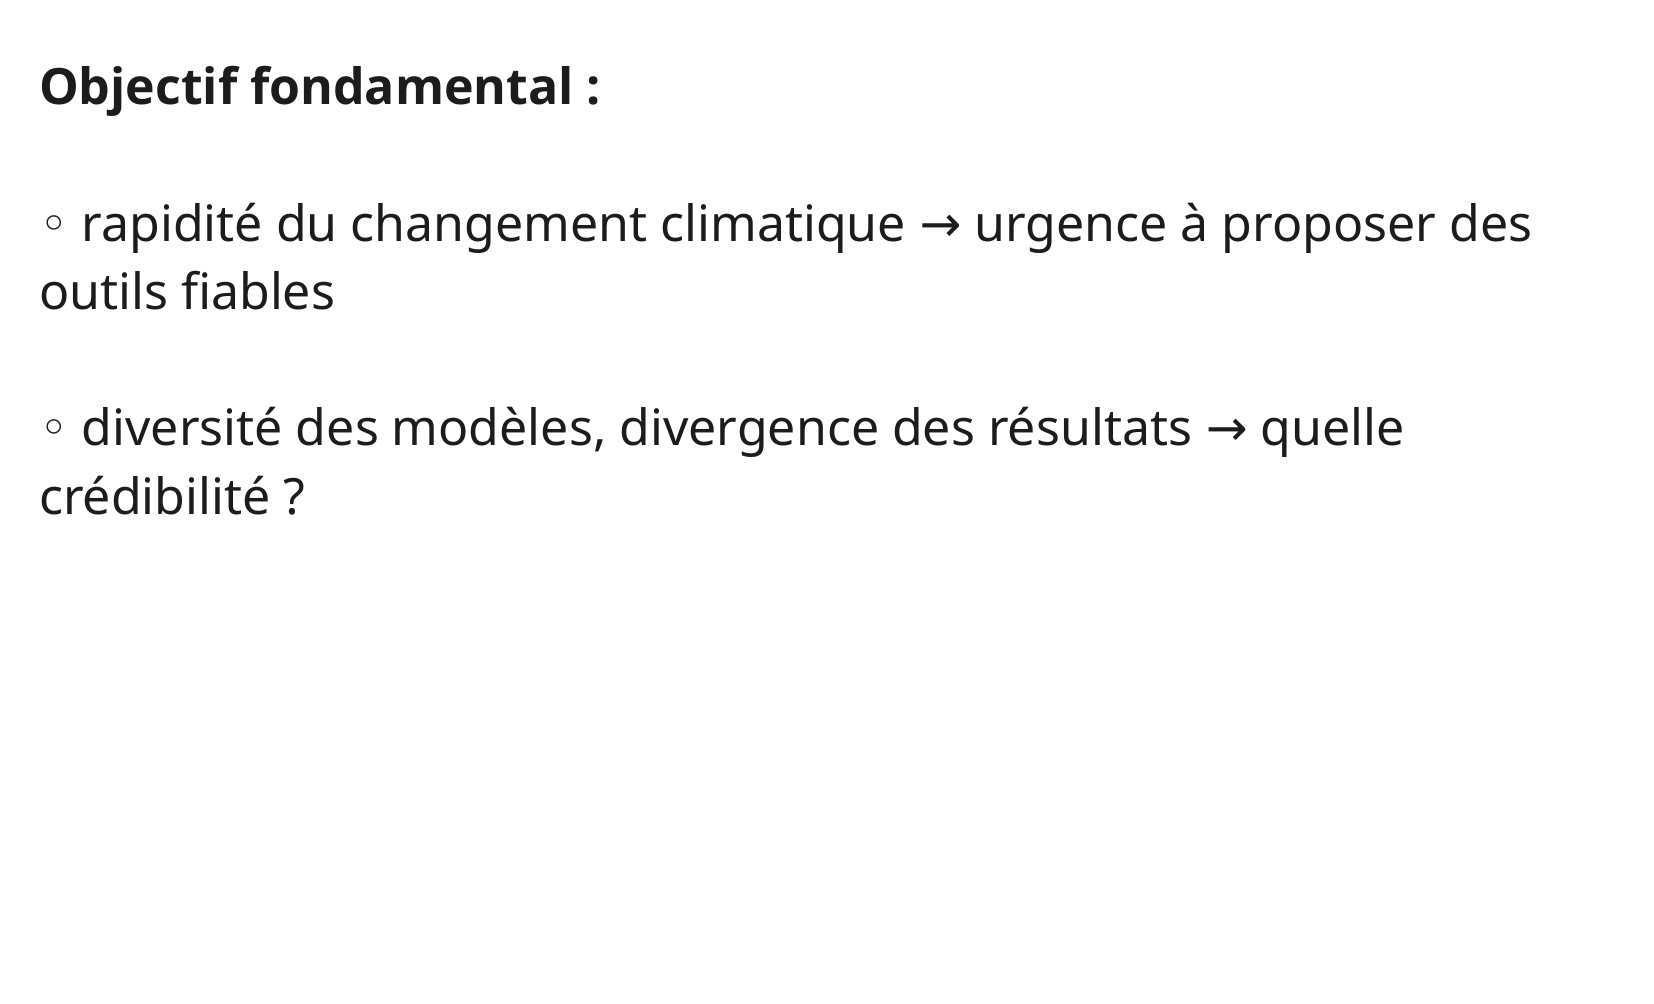

# Objectif fondamental :
◦ rapidité du changement climatique → urgence à proposer des outils fiables
◦ diversité des modèles, divergence des résultats → quelle crédibilité ?